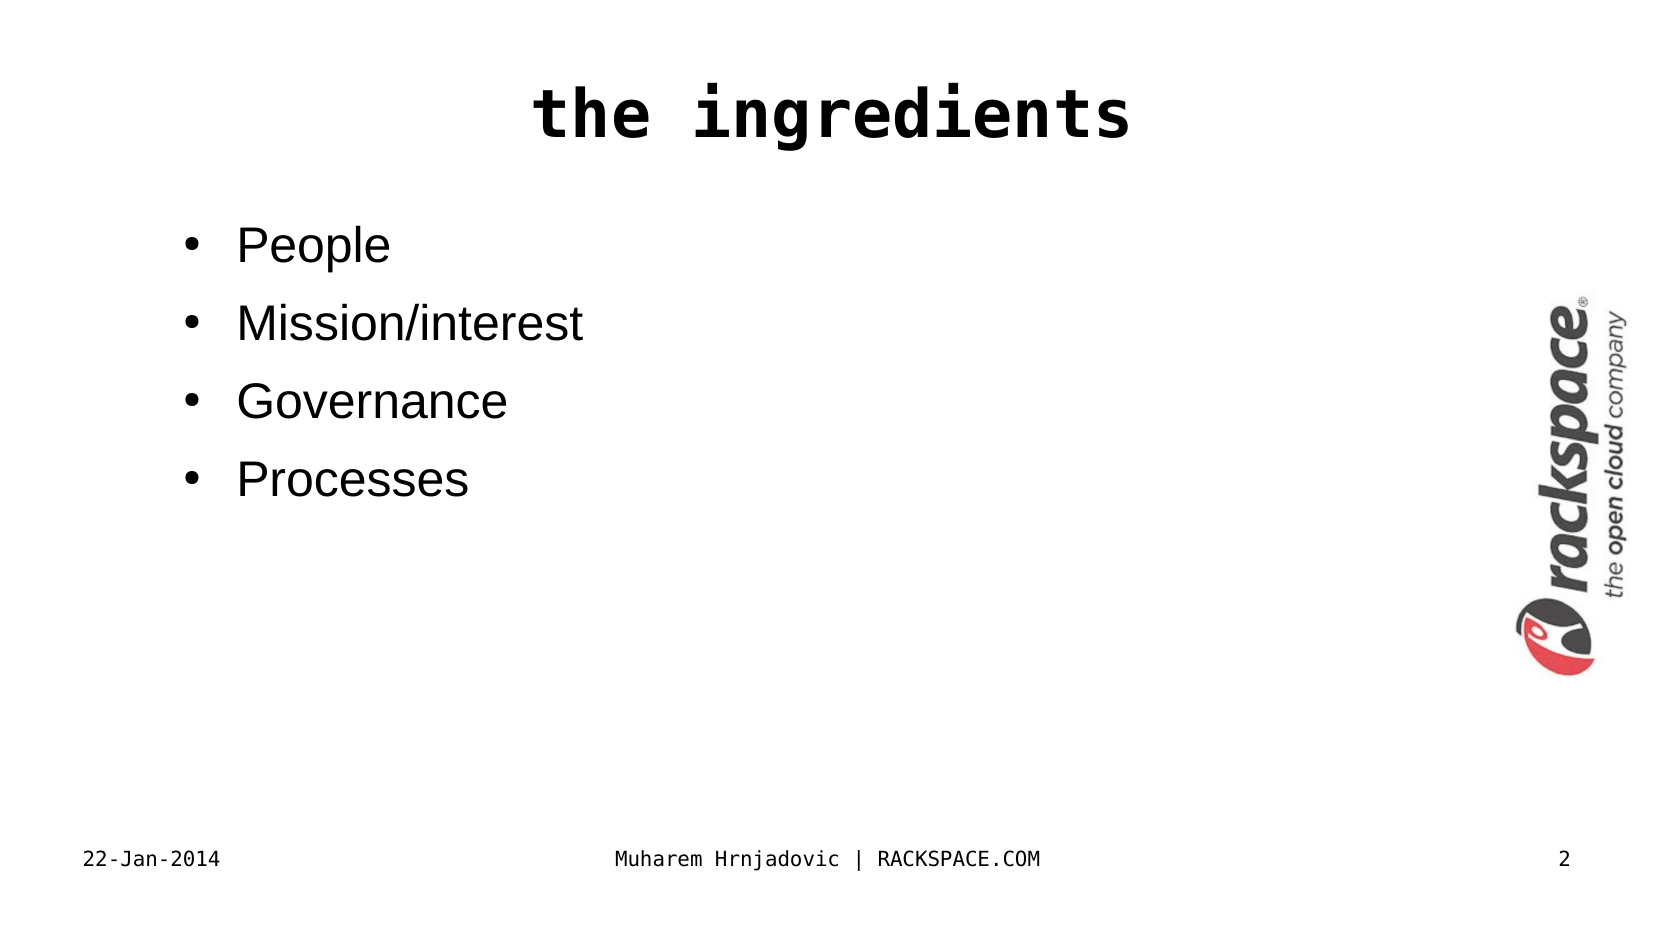

# the ingredients
People
Mission/interest
Governance
Processes
22-Jan-2014
Muharem Hrnjadovic | RACKSPACE.COM
2